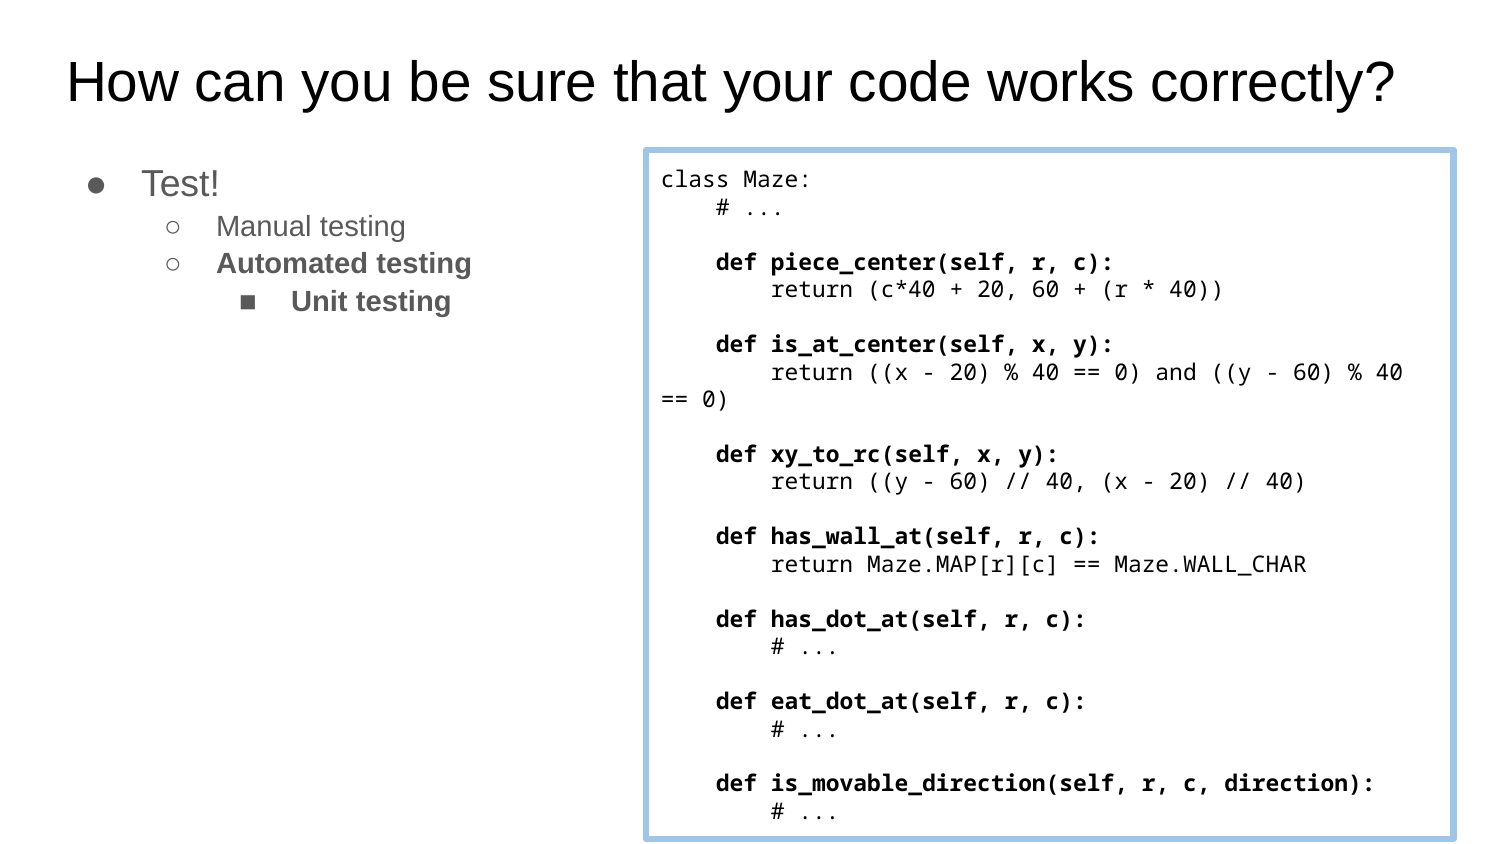

# How can you be sure that your code works correctly?
Test!
Manual testing
Automated testing
Unit testing
class Maze:
 # ...
 def piece_center(self, r, c):
 return (c*40 + 20, 60 + (r * 40))
 def is_at_center(self, x, y):
 return ((x - 20) % 40 == 0) and ((y - 60) % 40 == 0)
 def xy_to_rc(self, x, y):
 return ((y - 60) // 40, (x - 20) // 40)
 def has_wall_at(self, r, c):
 return Maze.MAP[r][c] == Maze.WALL_CHAR
 def has_dot_at(self, r, c):
 # ...
 def eat_dot_at(self, r, c):
 # ...
 def is_movable_direction(self, r, c, direction):
 # ...